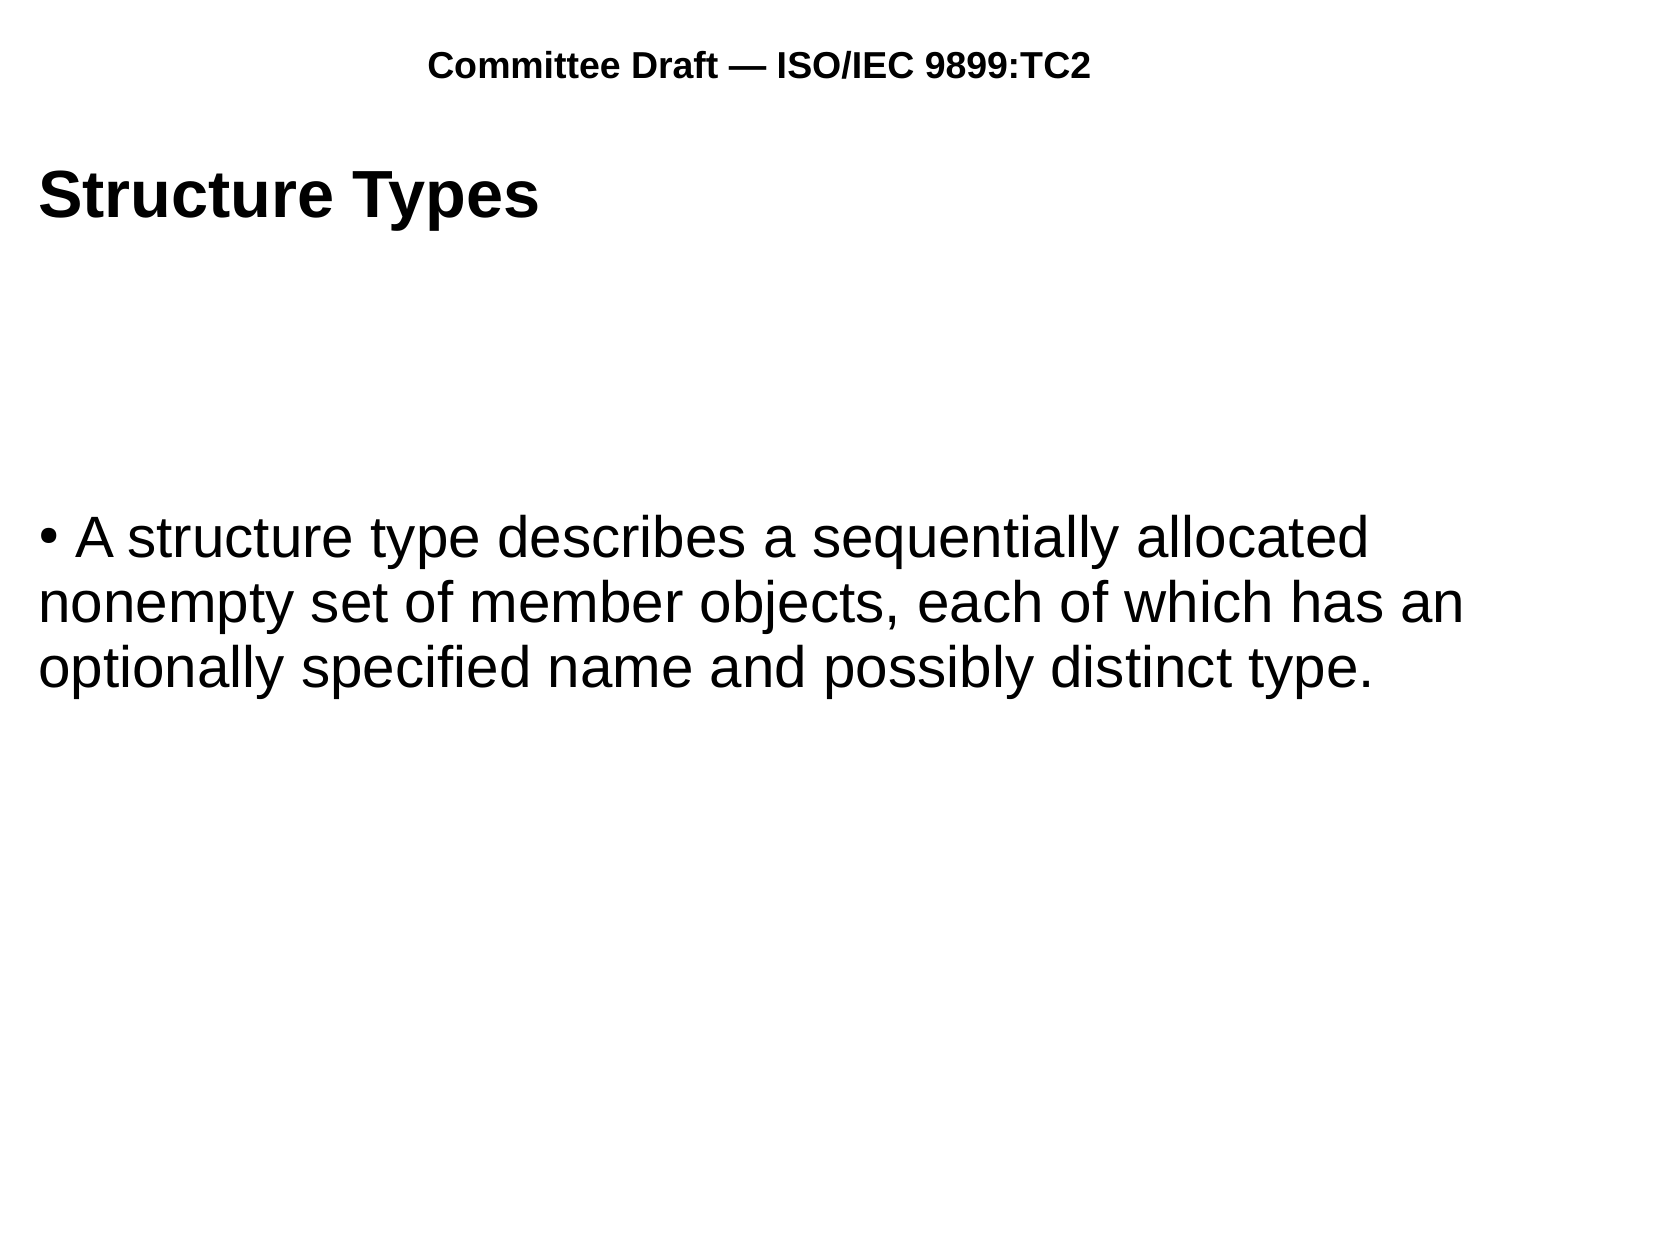

Committee Draft — ISO/IEC 9899:TC2
Structure Types
 A structure type describes a sequentially allocated nonempty set of member objects, each of which has an optionally specified name and possibly distinct type.